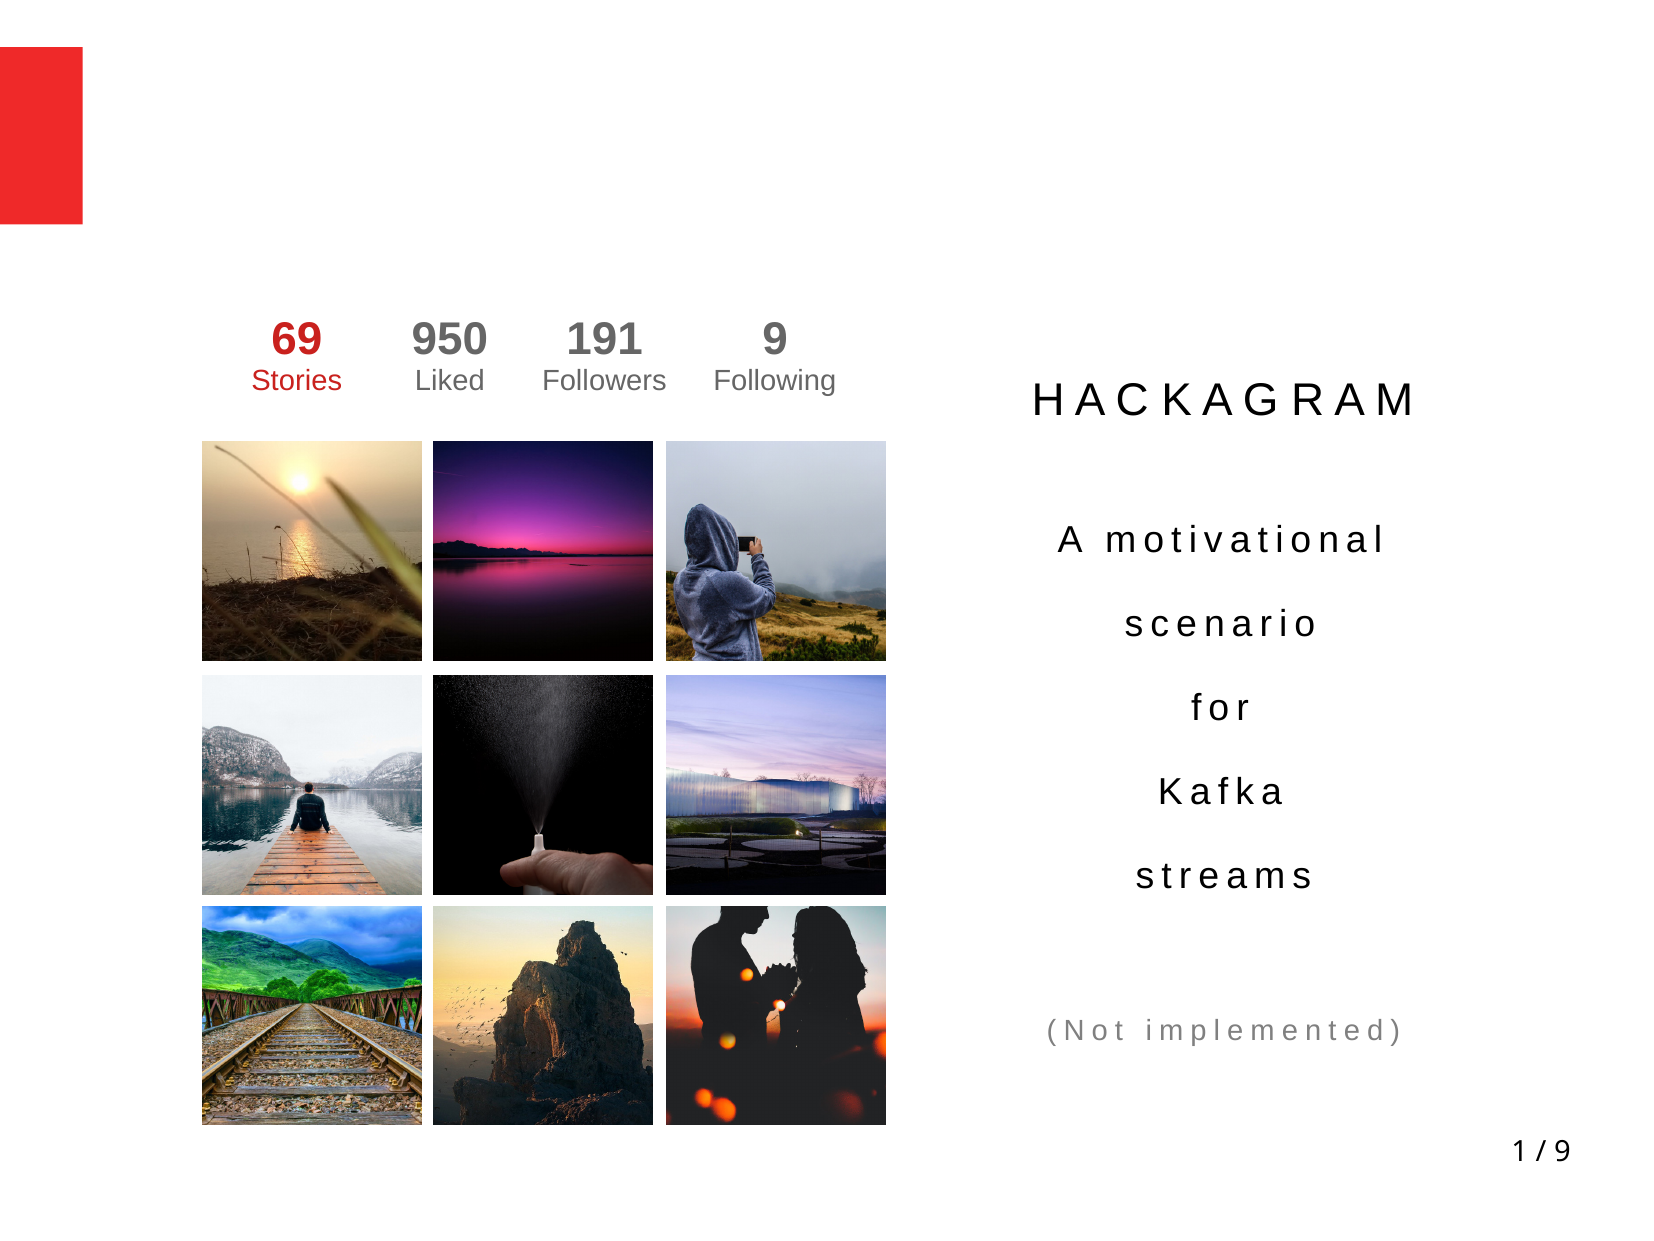

69
Stories
950
Liked
191
Followers
9
Following
H A C K A G R A M
A motivational
scenario
for
Kafka
streams
(Not implemented)
1